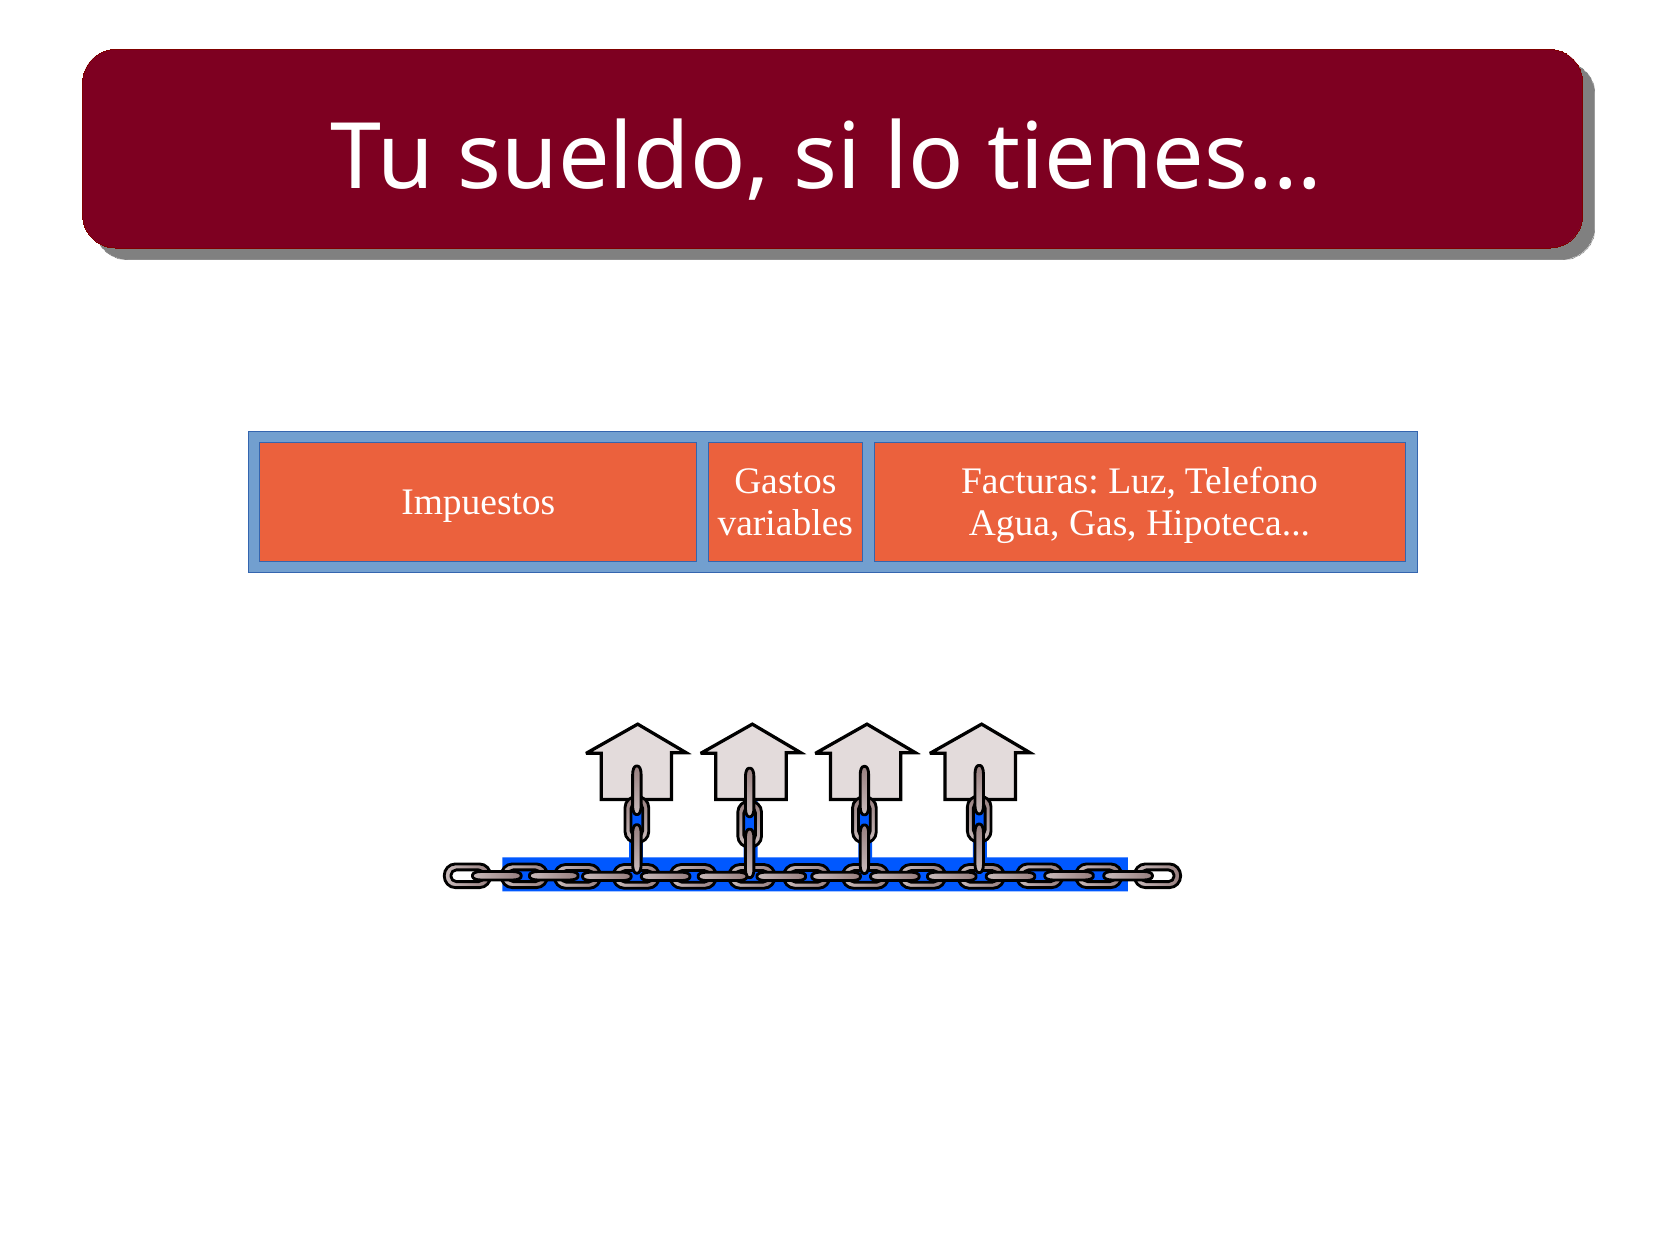

# Tu sueldo, si lo tienes...
Impuestos
Gastos
variables
Facturas: Luz, Telefono
Agua, Gas, Hipoteca...